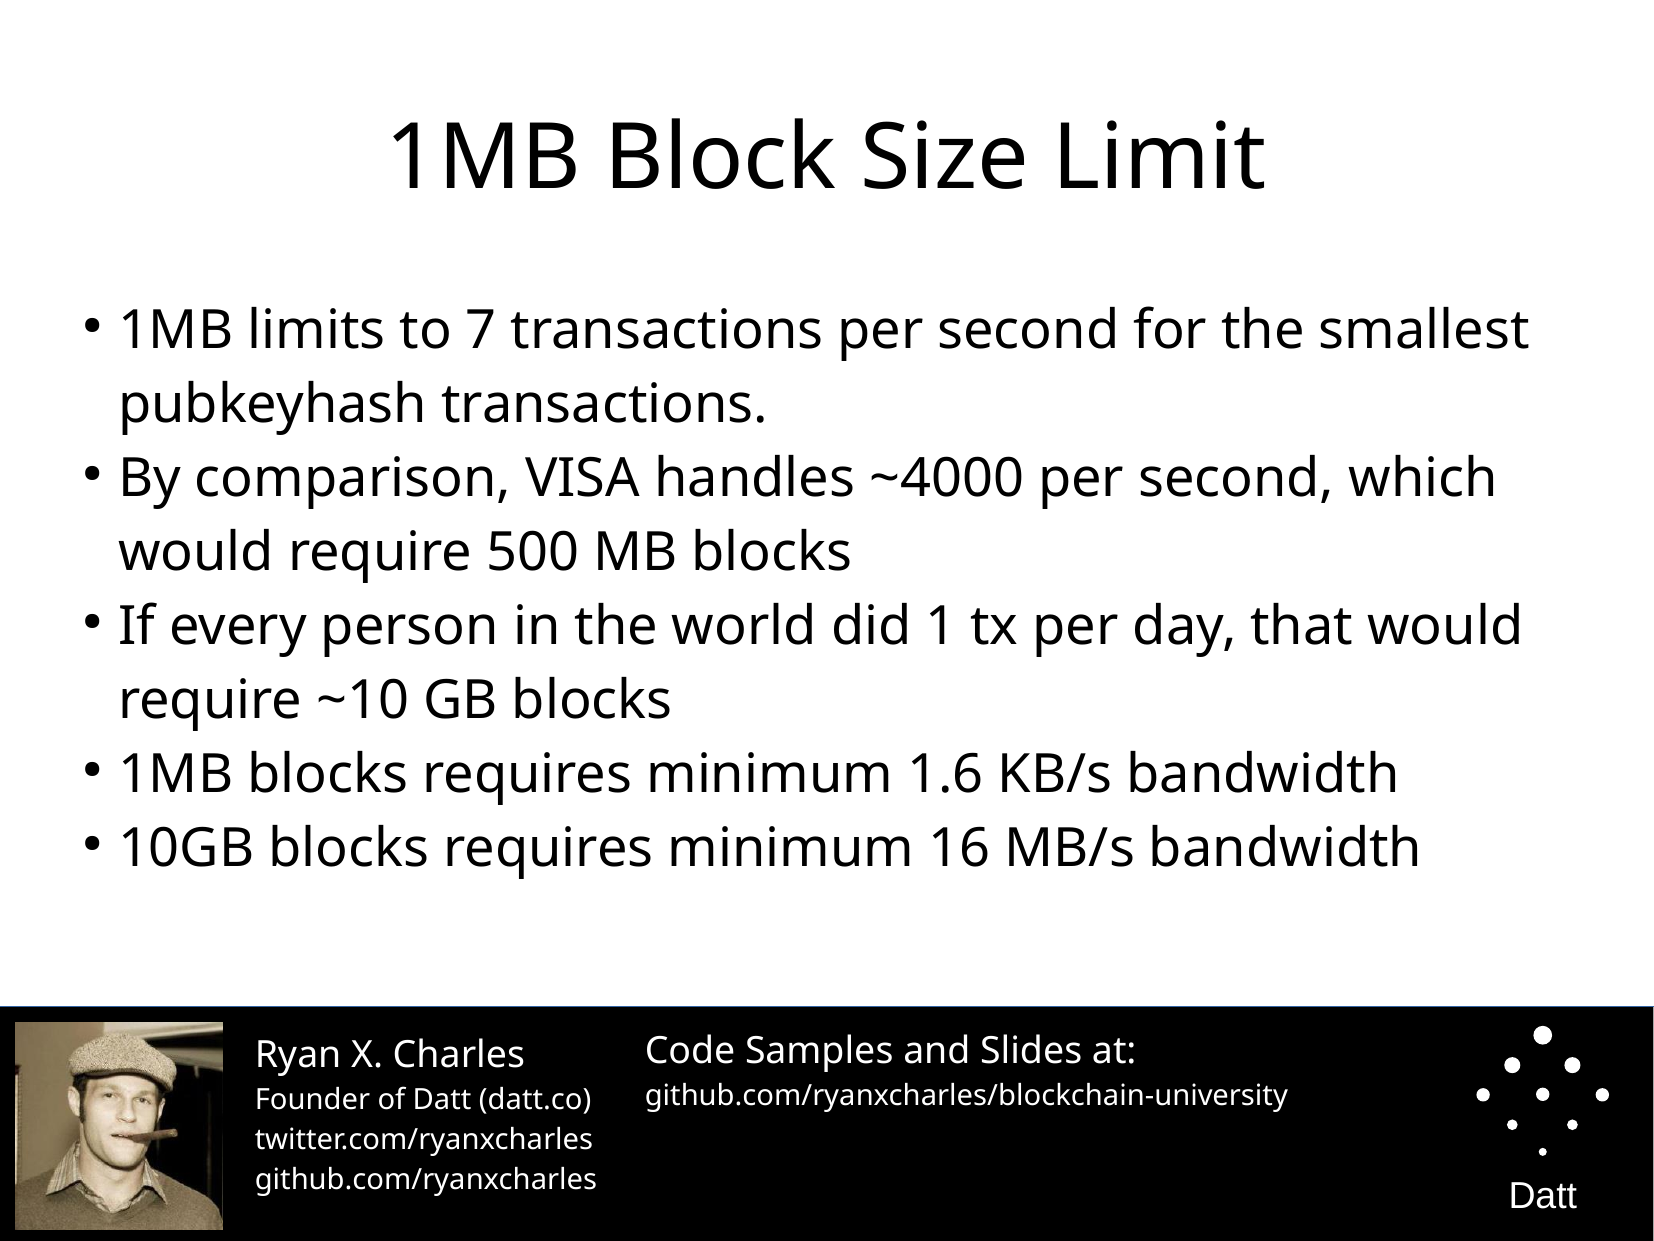

# 1MB Block Size Limit
1MB limits to 7 transactions per second for the smallest pubkeyhash transactions.
By comparison, VISA handles ~4000 per second, which would require 500 MB blocks
If every person in the world did 1 tx per day, that would require ~10 GB blocks
1MB blocks requires minimum 1.6 KB/s bandwidth
10GB blocks requires minimum 16 MB/s bandwidth
Code Samples and Slides at:
github.com/ryanxcharles/blockchain-university
Ryan X. Charles
Founder of Datt (datt.co)
twitter.com/ryanxcharles
github.com/ryanxcharles
Datt